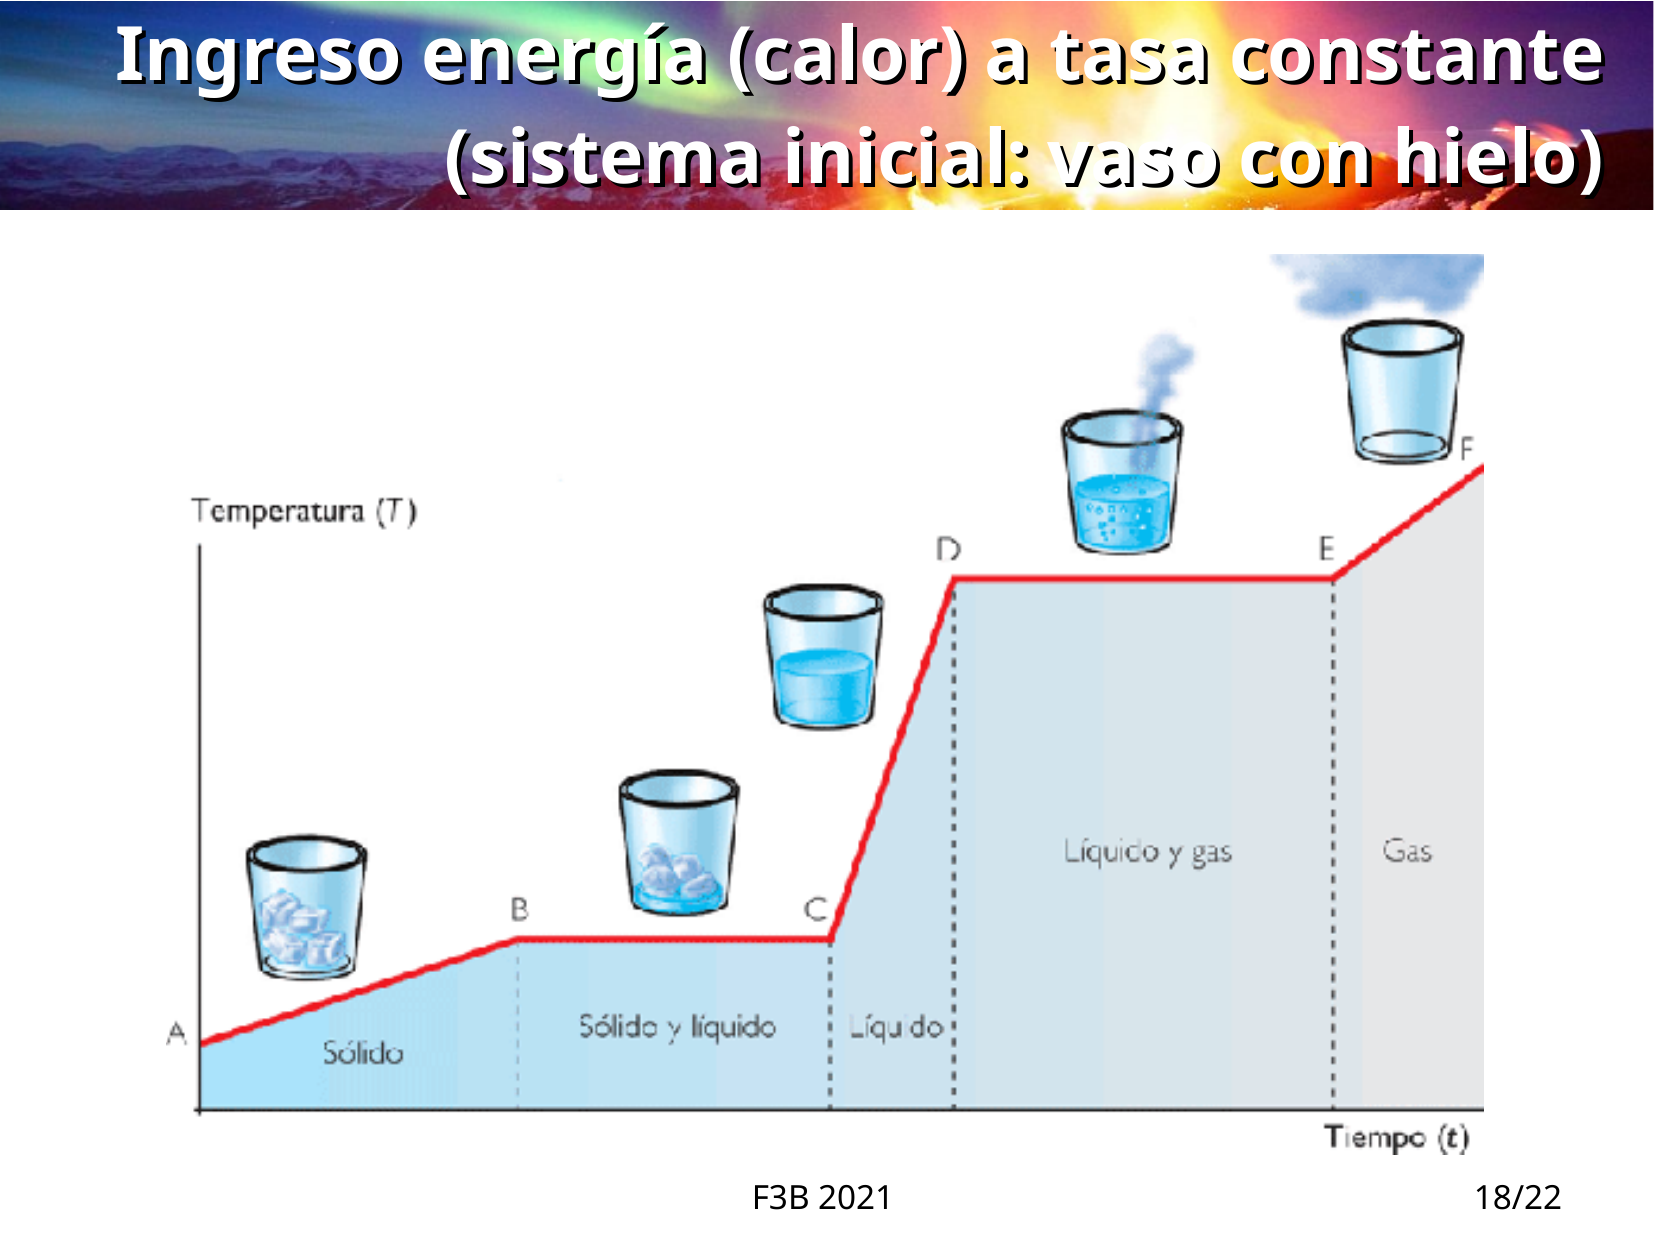

# Ingreso energía (calor) a tasa constante (sistema inicial: vaso con hielo)
F3B 2021
18